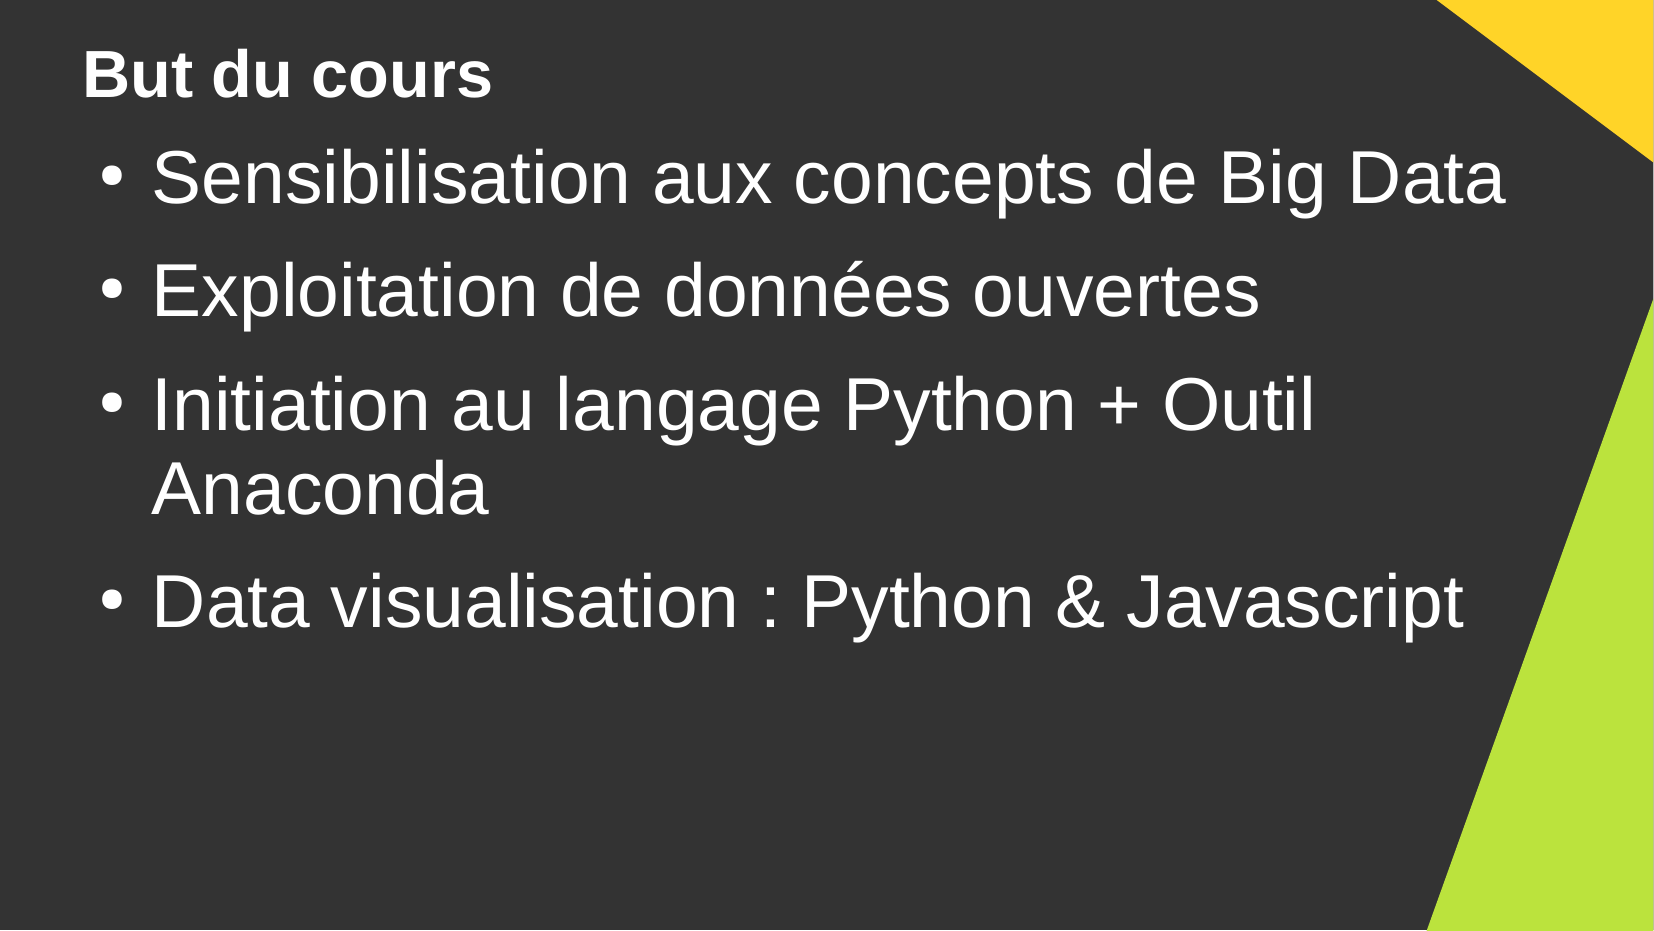

# But du cours
Sensibilisation aux concepts de Big Data
Exploitation de données ouvertes
Initiation au langage Python + Outil Anaconda
Data visualisation : Python & Javascript